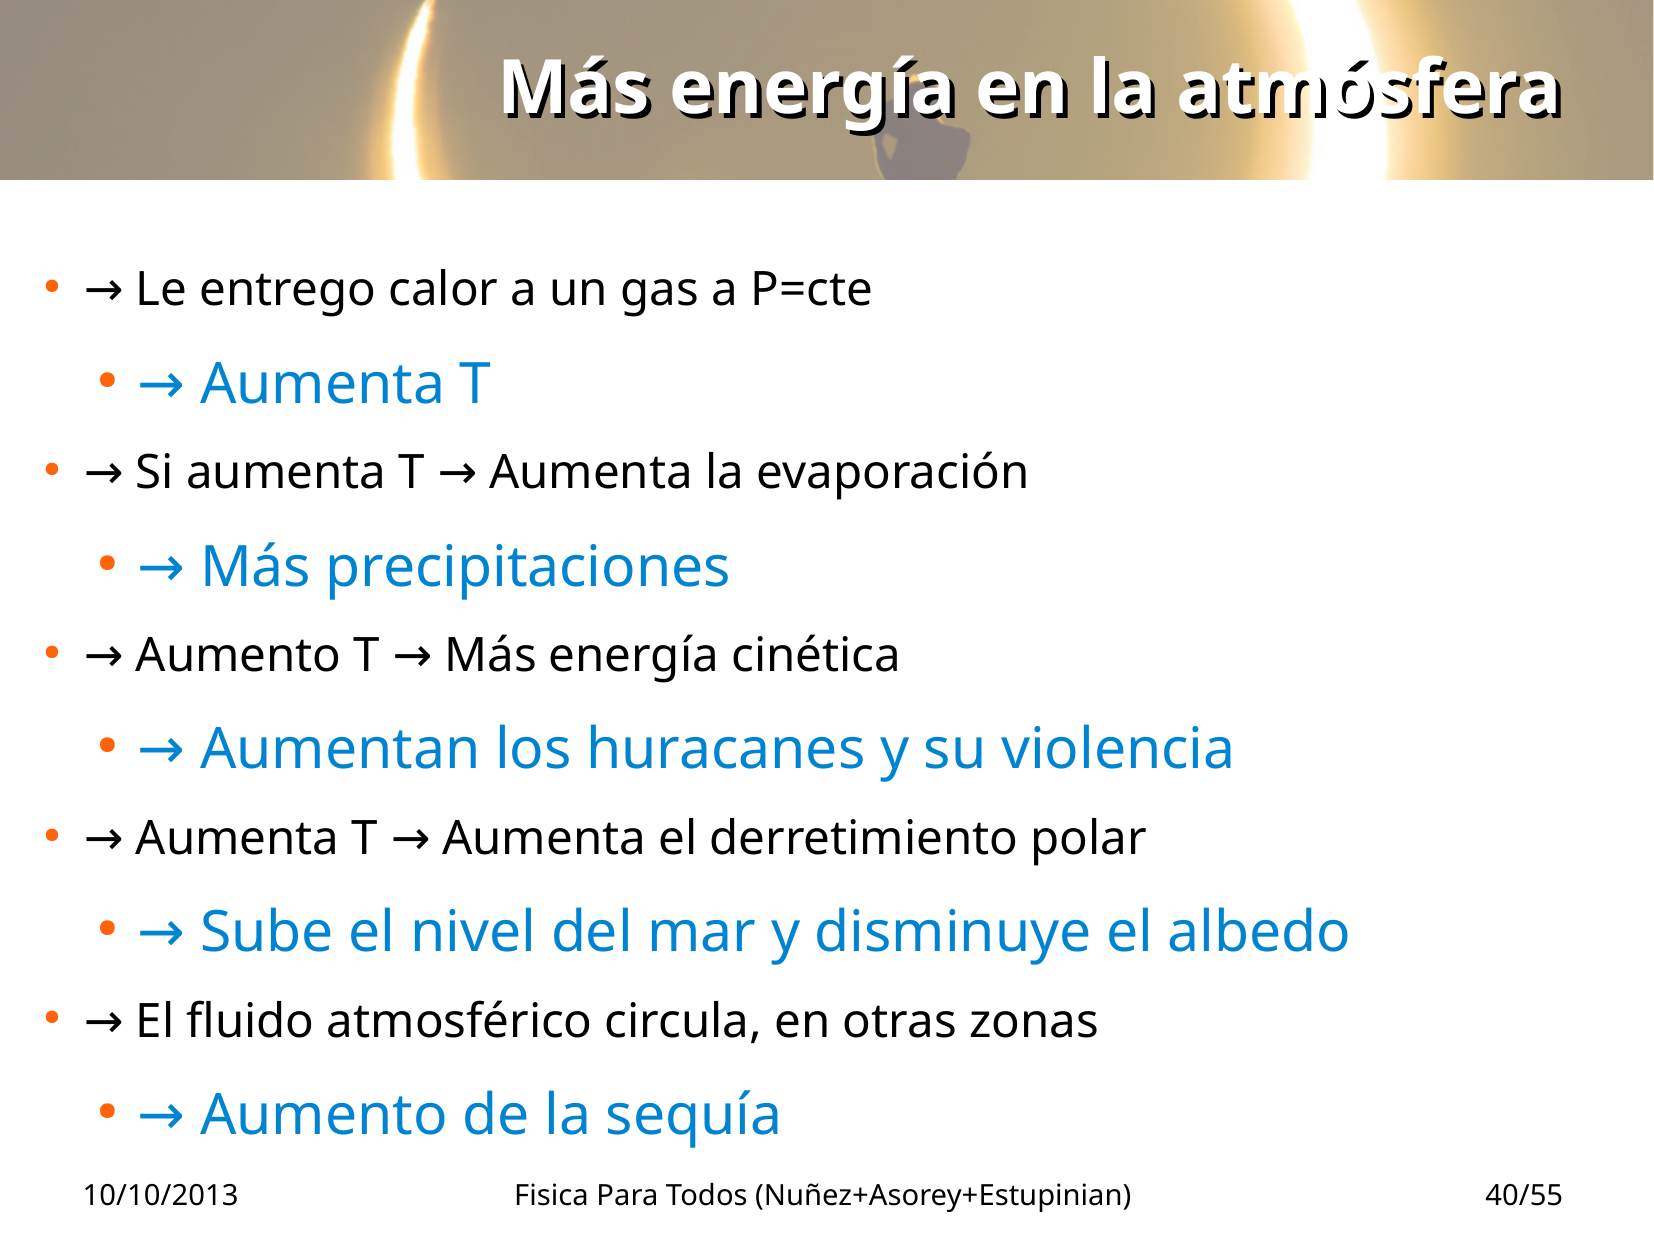

# Más energía en la atmósfera
→ Le entrego calor a un gas a P=cte
→ Aumenta T
→ Si aumenta T → Aumenta la evaporación
→ Más precipitaciones
→ Aumento T → Más energía cinética
→ Aumentan los huracanes y su violencia
→ Aumenta T → Aumenta el derretimiento polar
→ Sube el nivel del mar y disminuye el albedo
→ El fluido atmosférico circula, en otras zonas
→ Aumento de la sequía
10/10/2013
Fisica Para Todos (Nuñez+Asorey+Estupinian)
40